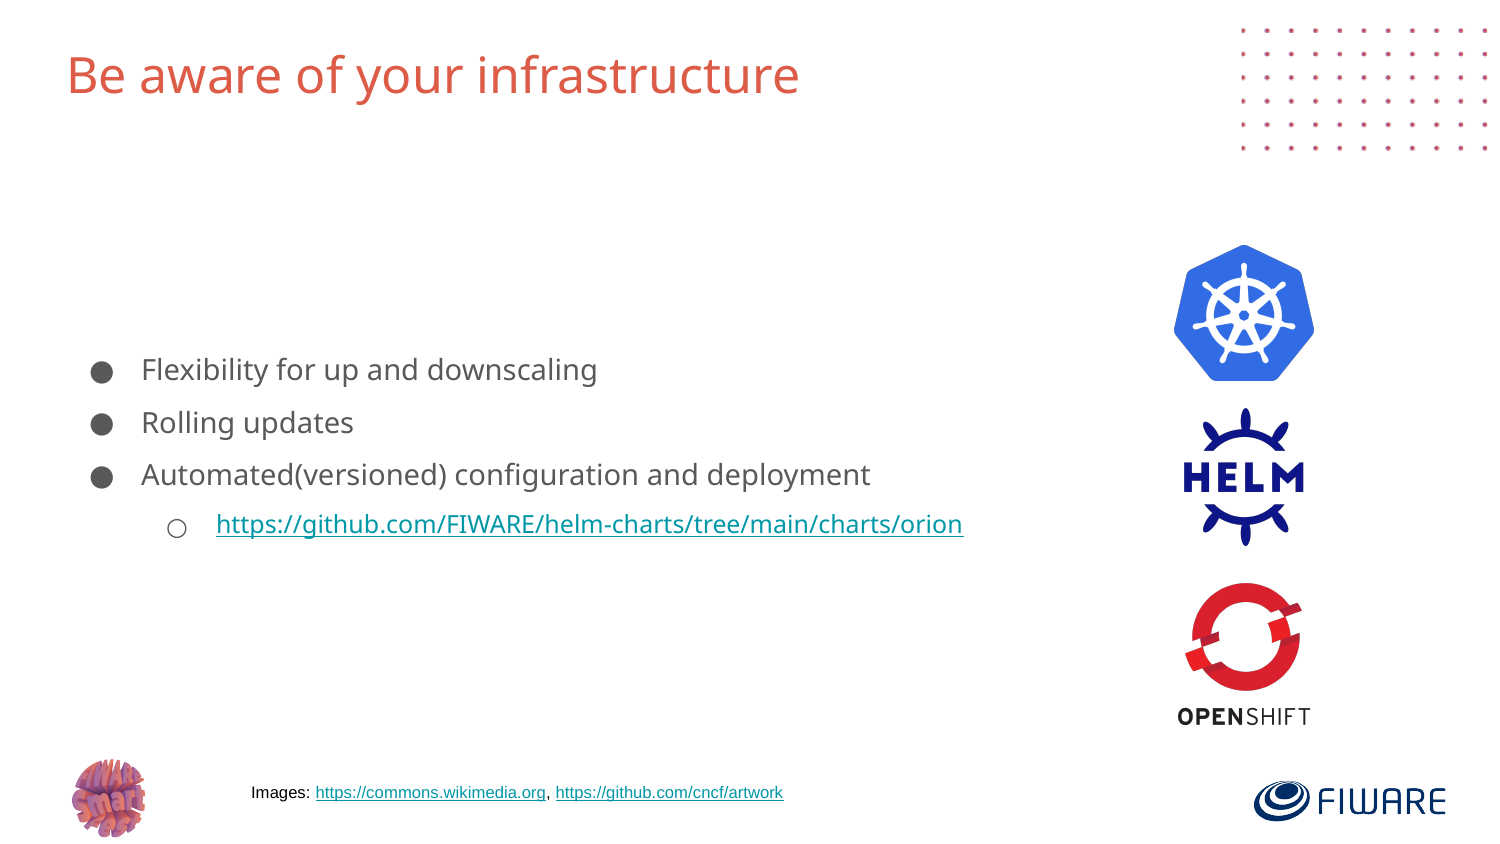

Be aware of your infrastructure
# Flexibility for up and downscaling
Rolling updates
Automated(versioned) configuration and deployment
https://github.com/FIWARE/helm-charts/tree/main/charts/orion
Images: https://commons.wikimedia.org, https://github.com/cncf/artwork